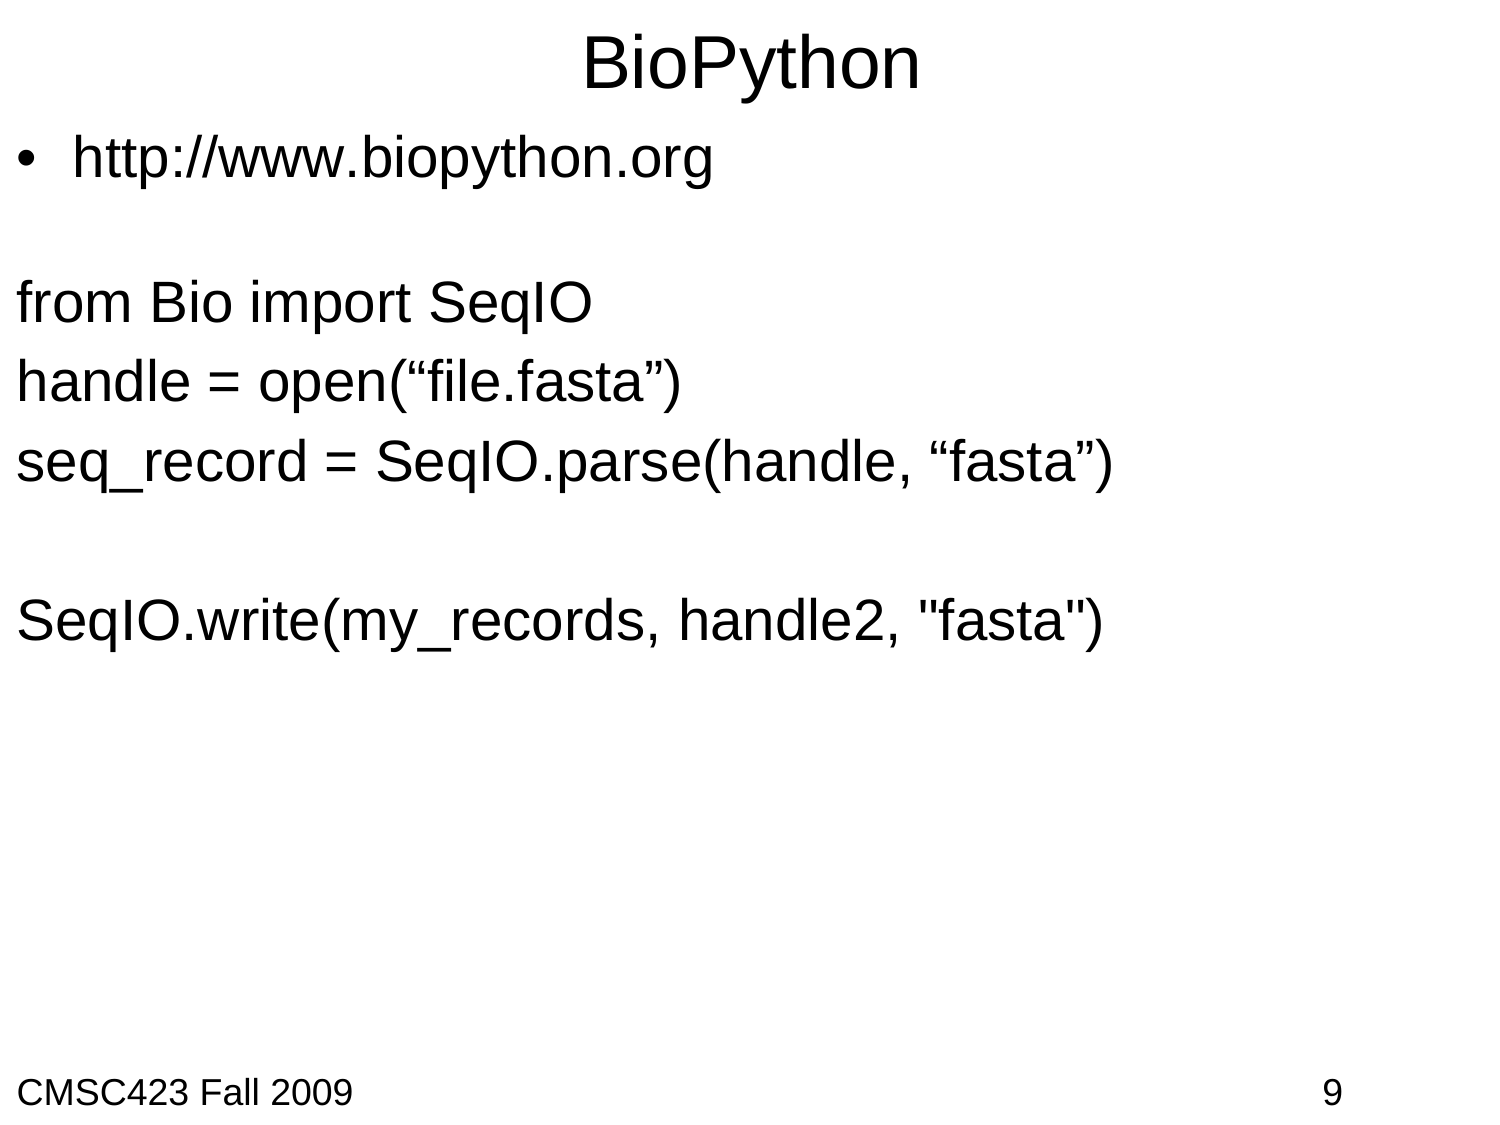

# BioPython
http://www.biopython.org
from Bio import SeqIO
handle = open(“file.fasta”)
seq_record = SeqIO.parse(handle, “fasta”)
SeqIO.write(my_records, handle2, "fasta")
CMSC423 Fall 2009
9